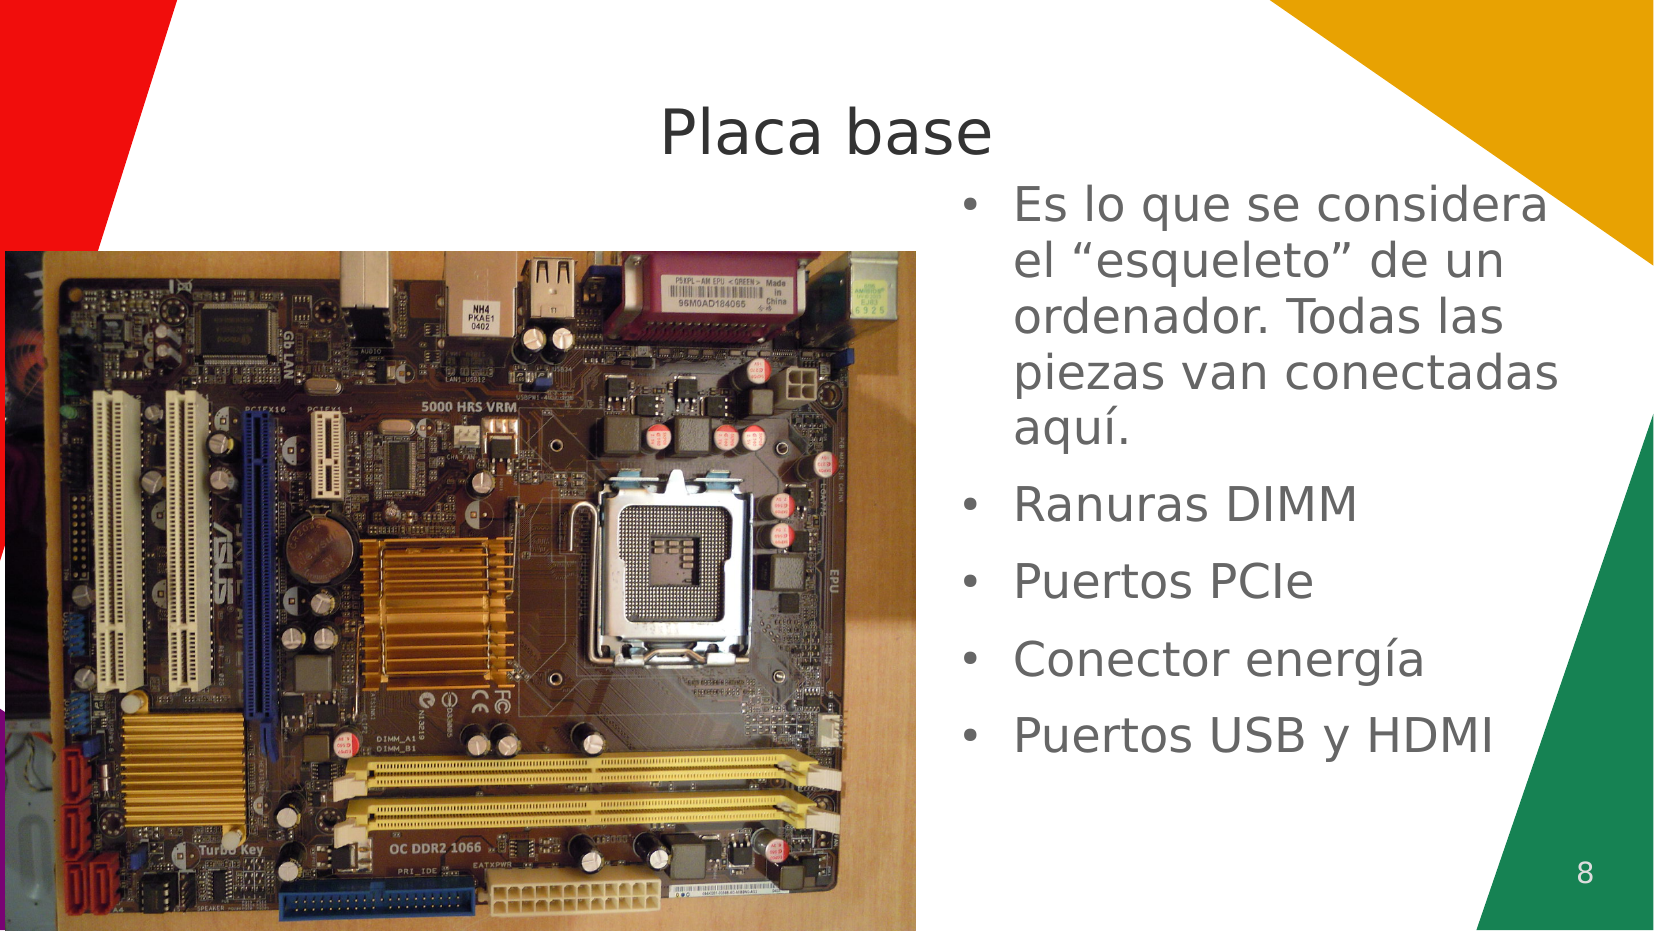

# Placa base
Es lo que se considera el “esqueleto” de un ordenador. Todas las piezas van conectadas aquí.
Ranuras DIMM
Puertos PCIe
Conector energía
Puertos USB y HDMI
8